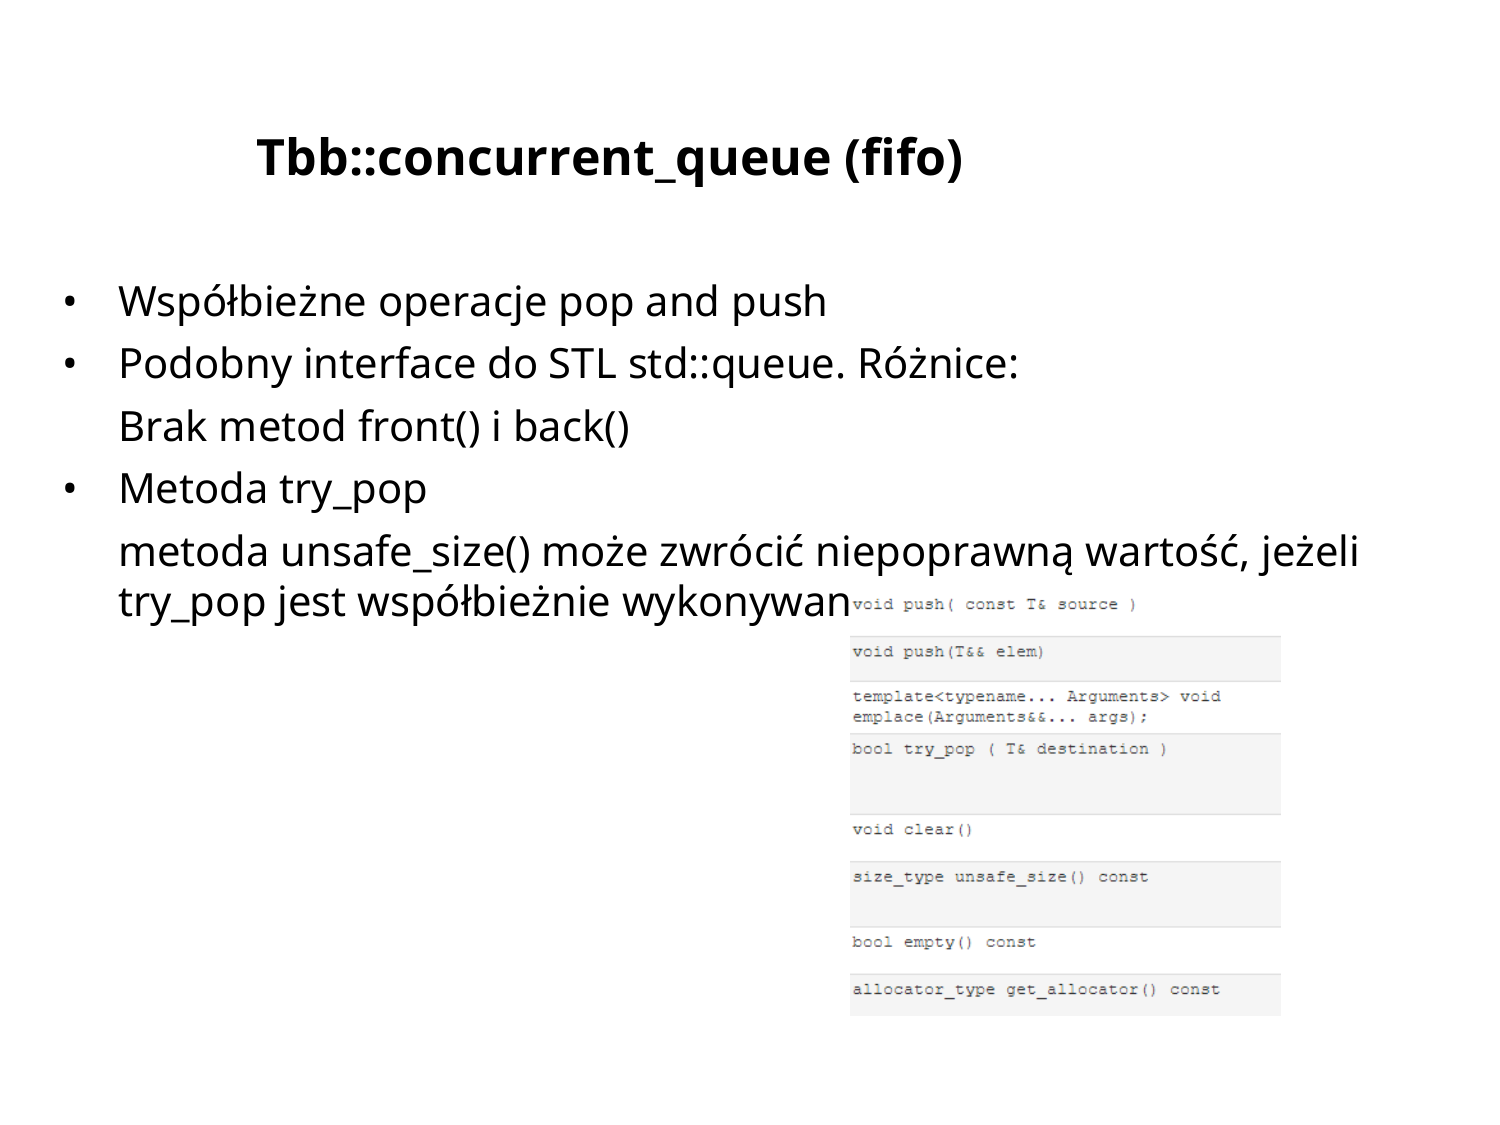

# Tbb::concurrent_queue (fifo)
Współbieżne operacje pop and push
Podobny interface do STL std::queue. Różnice:
Brak metod front() i back()
Metoda try_pop
metoda unsafe_size() może zwrócić niepoprawną wartość, jeżeli try_pop jest współbieżnie wykonywane